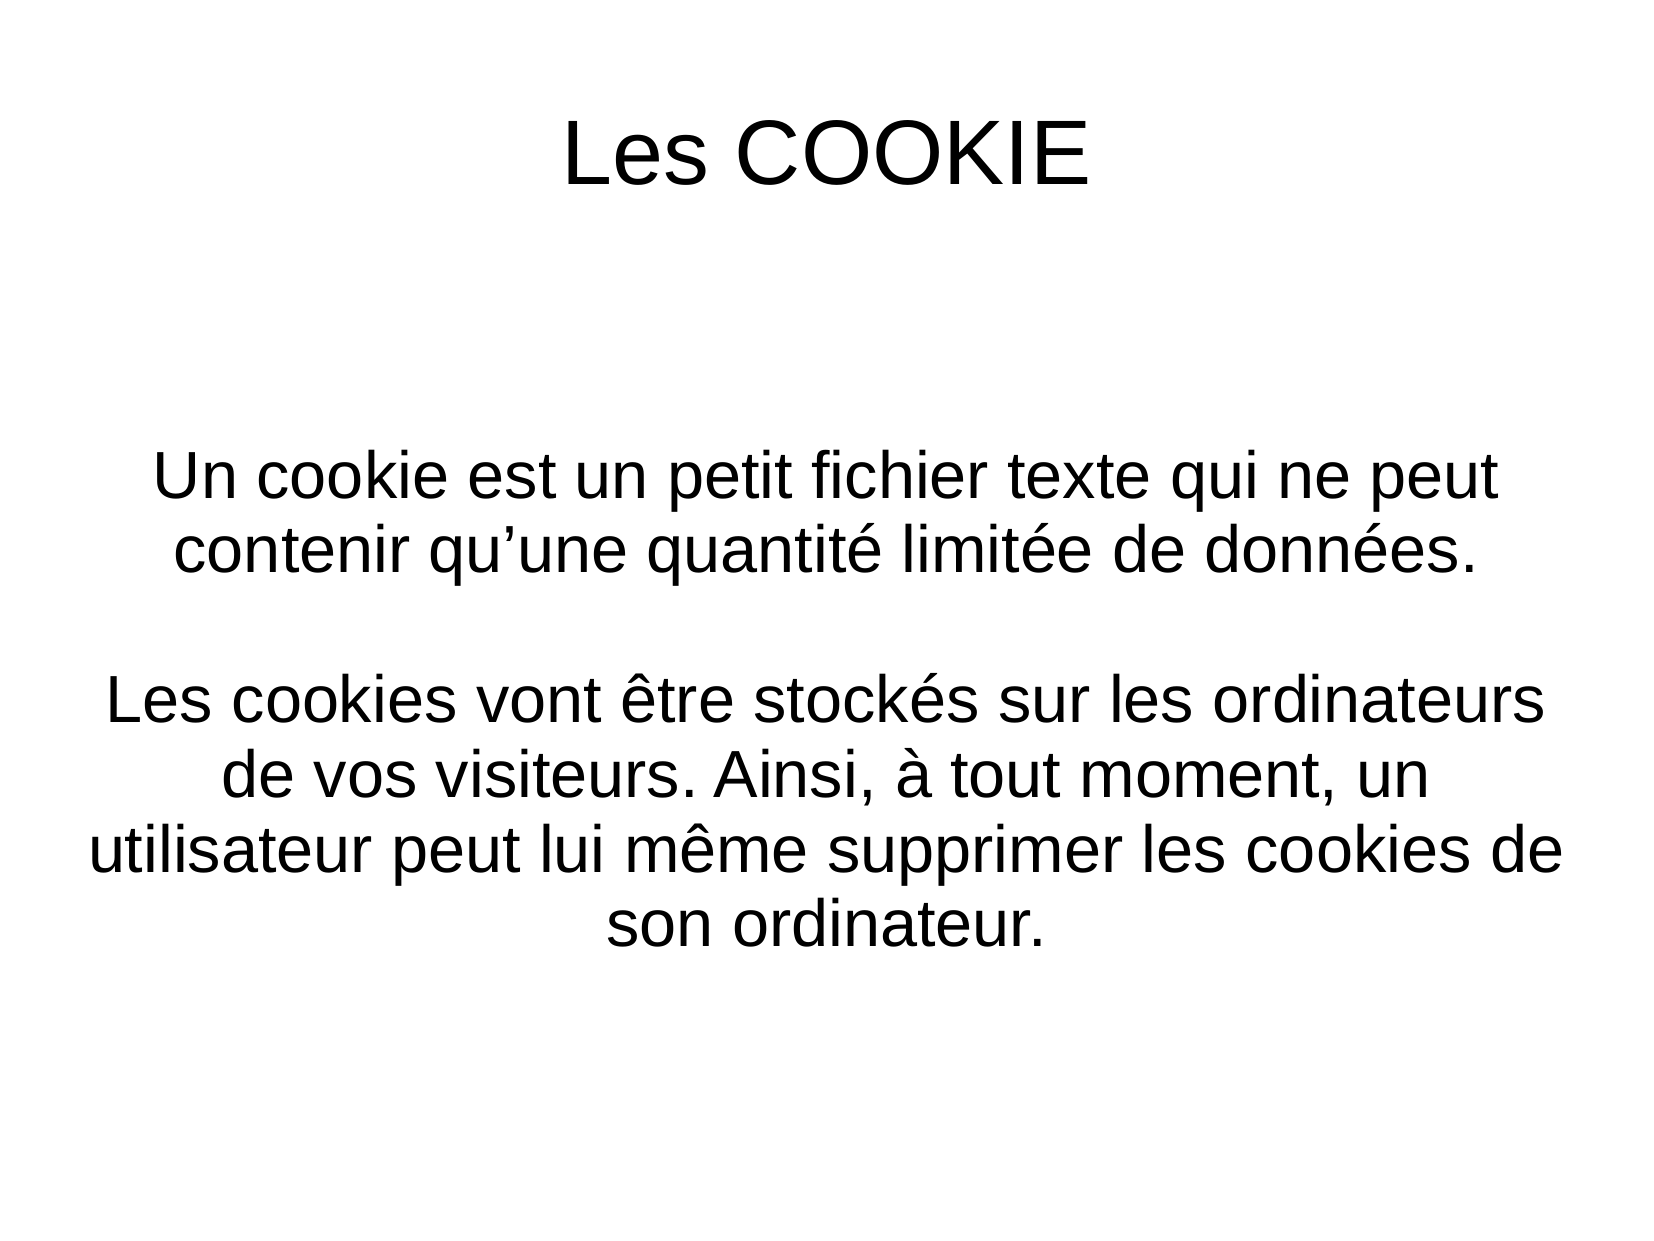

# Les COOKIE
Un cookie est un petit fichier texte qui ne peut contenir qu’une quantité limitée de données.
Les cookies vont être stockés sur les ordinateurs de vos visiteurs. Ainsi, à tout moment, un utilisateur peut lui même supprimer les cookies de son ordinateur.